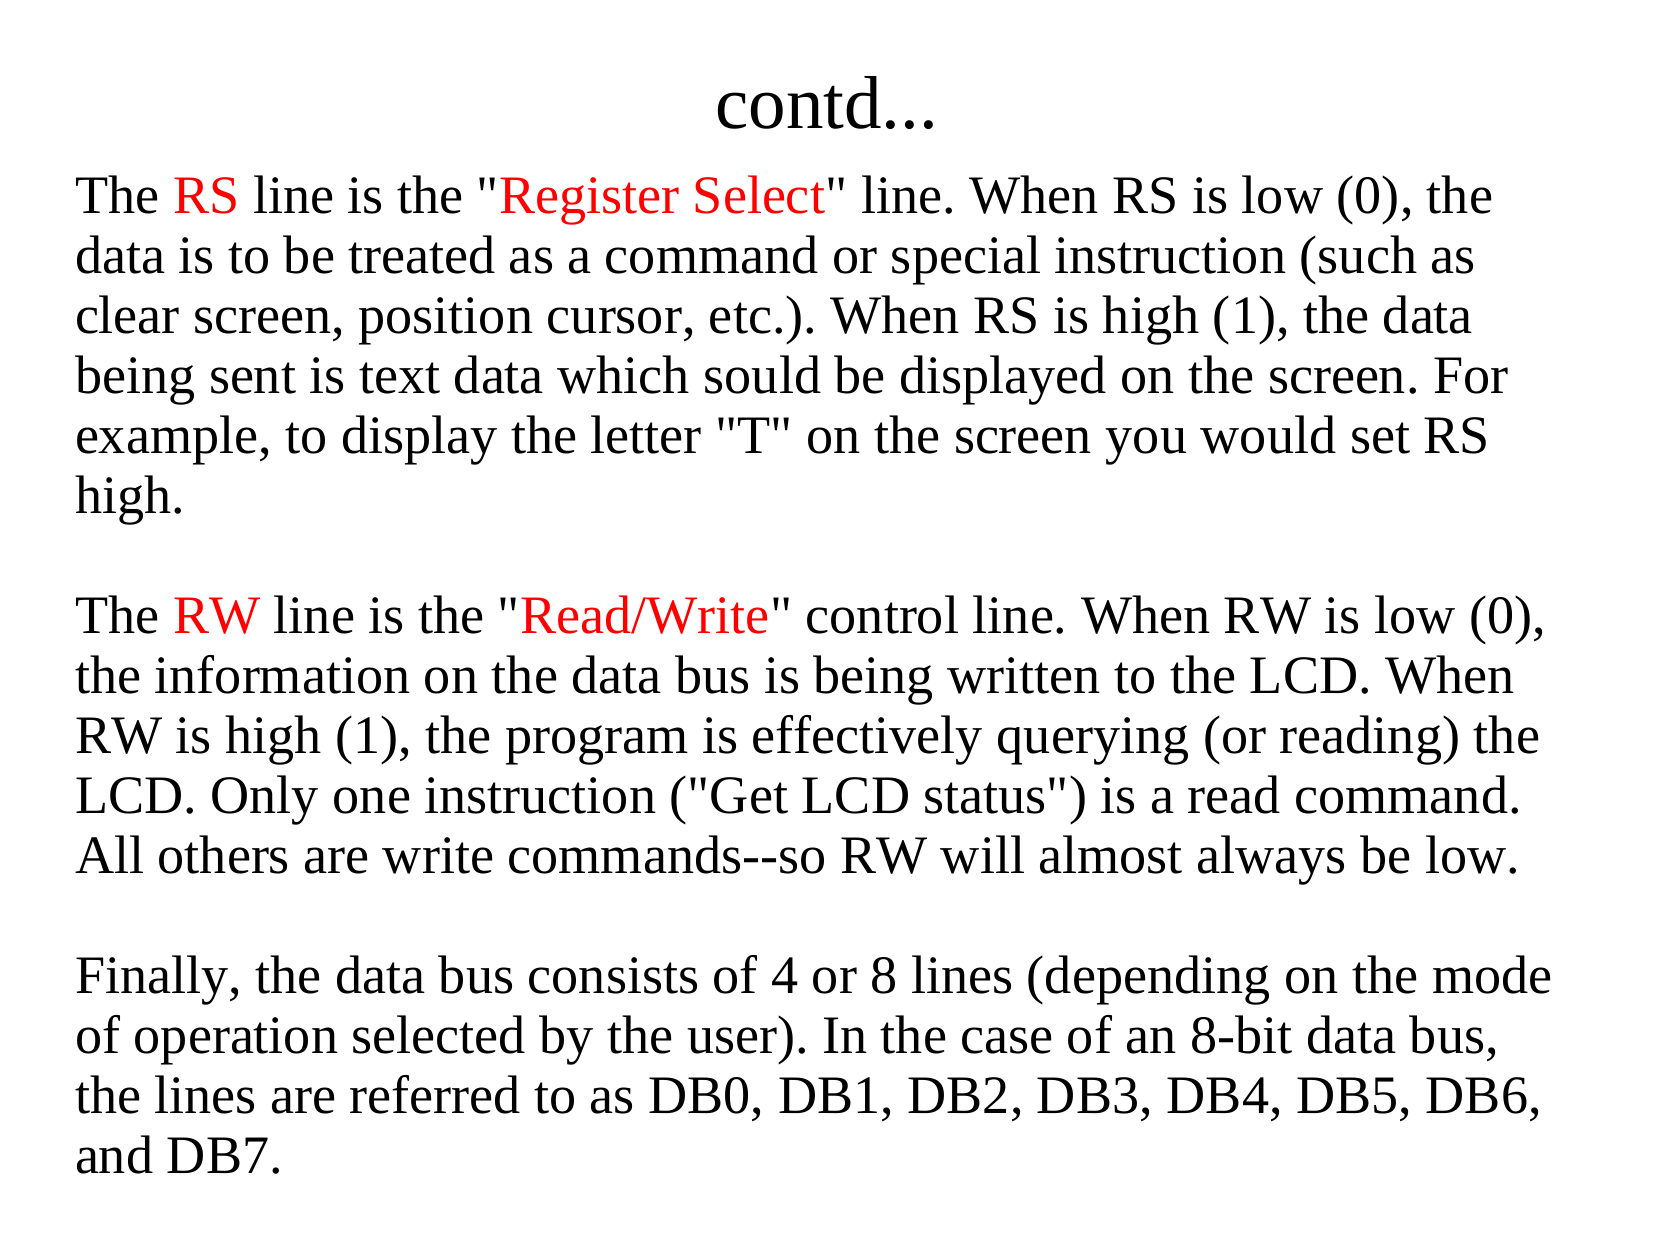

# contd...
The RS line is the "Register Select" line. When RS is low (0), the data is to be treated as a command or special instruction (such as clear screen, position cursor, etc.). When RS is high (1), the data being sent is text data which sould be displayed on the screen. For example, to display the letter "T" on the screen you would set RS high.
The RW line is the "Read/Write" control line. When RW is low (0), the information on the data bus is being written to the LCD. When RW is high (1), the program is effectively querying (or reading) the LCD. Only one instruction ("Get LCD status") is a read command. All others are write commands--so RW will almost always be low.
Finally, the data bus consists of 4 or 8 lines (depending on the mode of operation selected by the user). In the case of an 8-bit data bus, the lines are referred to as DB0, DB1, DB2, DB3, DB4, DB5, DB6, and DB7.